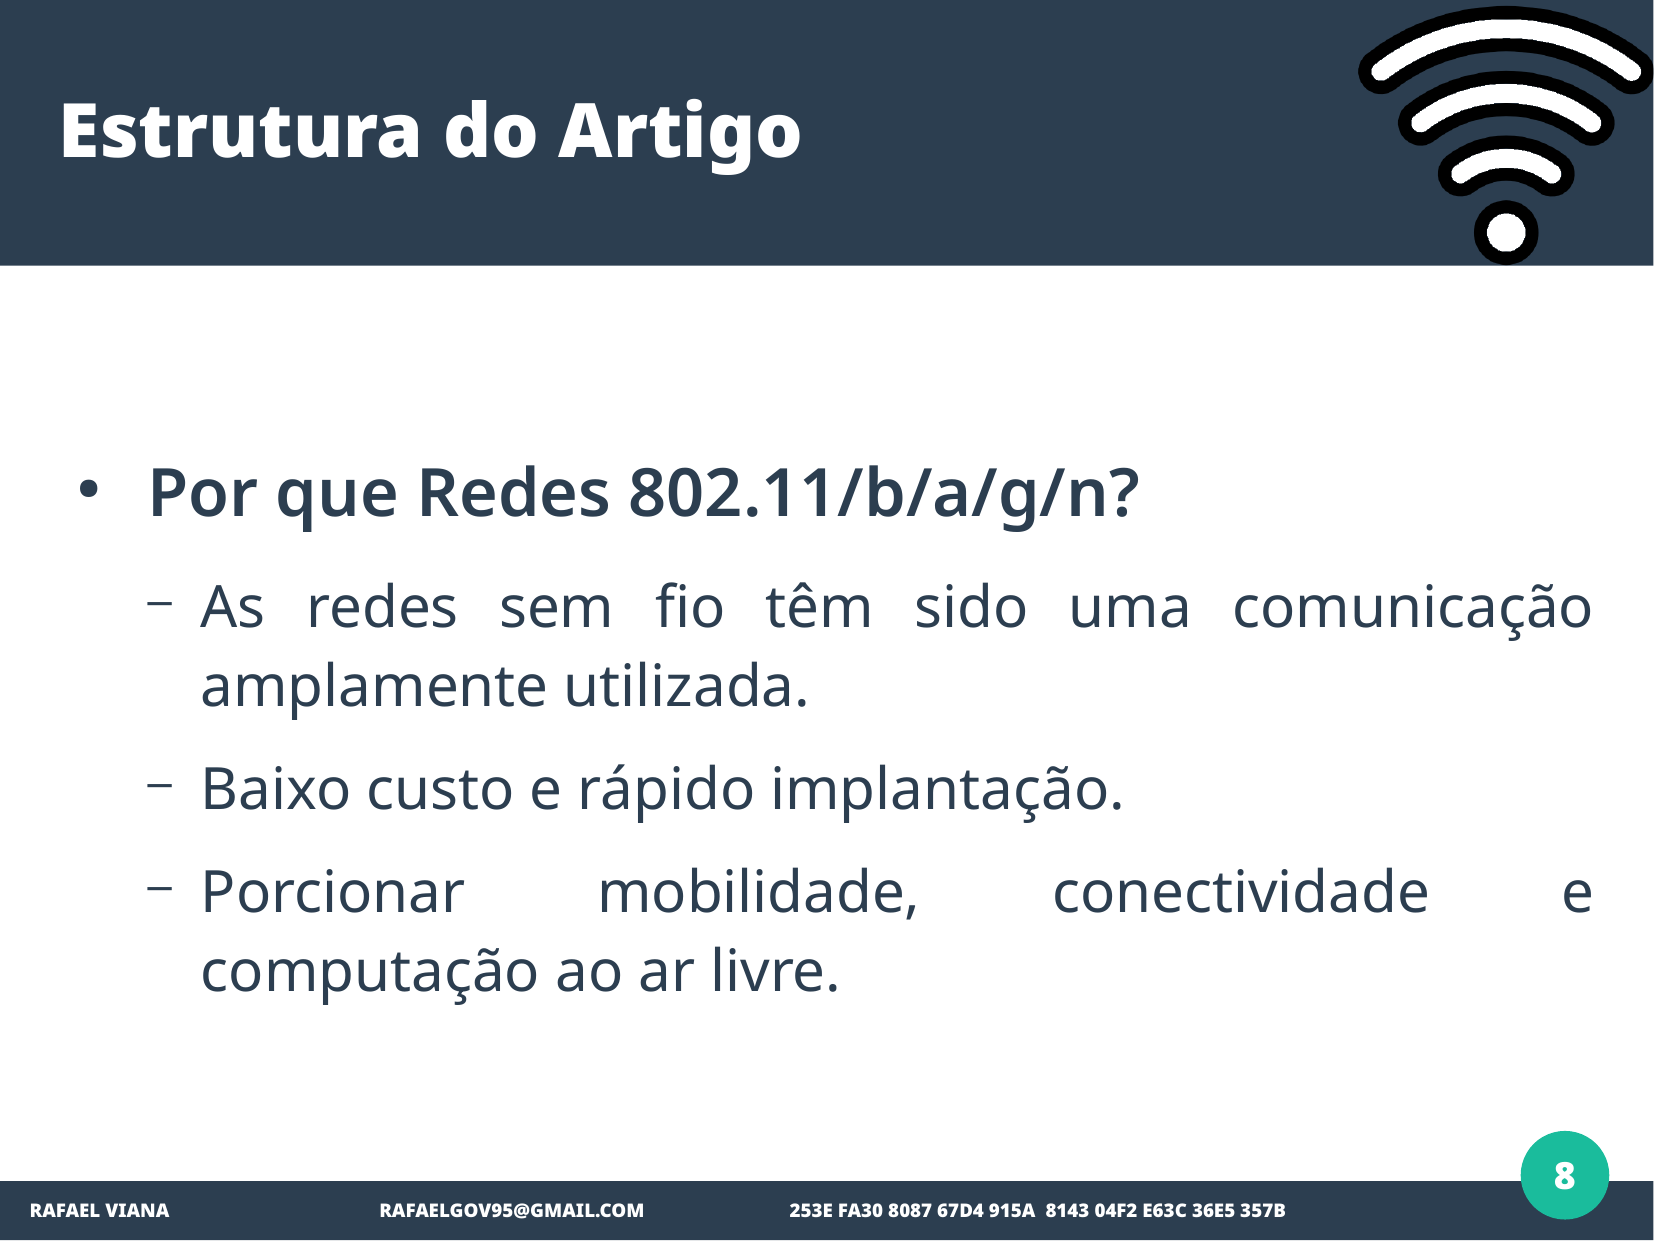

# Estrutura do Artigo
 Por que Redes 802.11/b/a/g/n?
As redes sem fio têm sido uma comunicação amplamente utilizada.
Baixo custo e rápido implantação.
Porcionar mobilidade, conectividade e computação ao ar livre.
8
RAFAEL VIANA RAFAELGOV95@GMAIL.COM 253E FA30 8087 67D4 915A 8143 04F2 E63C 36E5 357B